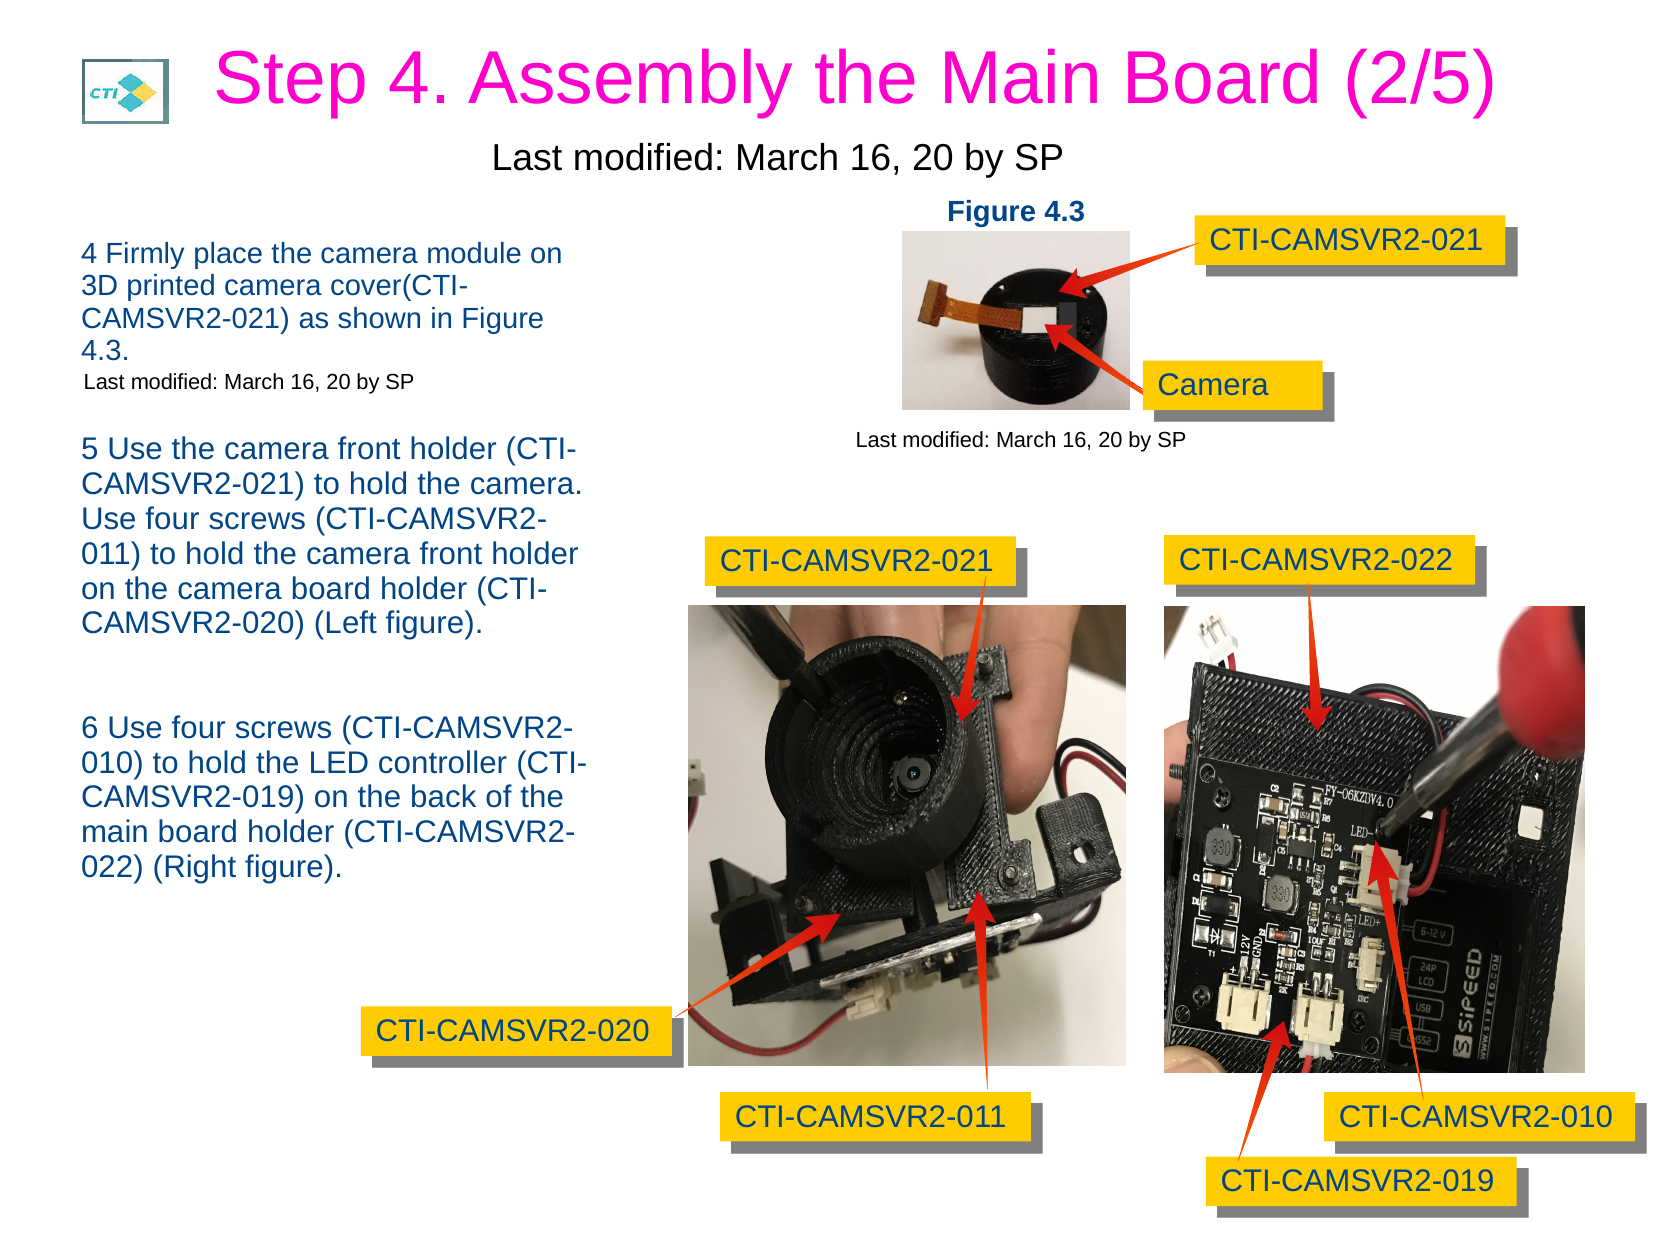

# Step 4. Assembly the Main Board (2/5)
Last modified: March 16, 20 by SP
Figure 4.3
CTI-CAMSVR2-021
4 Firmly place the camera module on 3D printed camera cover(CTI-CAMSVR2-021) as shown in Figure 4.3.
5 Use the camera front holder (CTI-CAMSVR2-021) to hold the camera. Use four screws (CTI-CAMSVR2-011) to hold the camera front holder on the camera board holder (CTI-CAMSVR2-020) (Left figure).
6 Use four screws (CTI-CAMSVR2-010) to hold the LED controller (CTI-CAMSVR2-019) on the back of the main board holder (CTI-CAMSVR2-022) (Right figure).
Camera
Last modified: March 16, 20 by SP
Last modified: March 16, 20 by SP
CTI-CAMSVR2-022
CTI-CAMSVR2-021
CTI-CAMSVR2-020
CTI-CAMSVR2-011
CTI-CAMSVR2-010
CTI-CAMSVR2-019